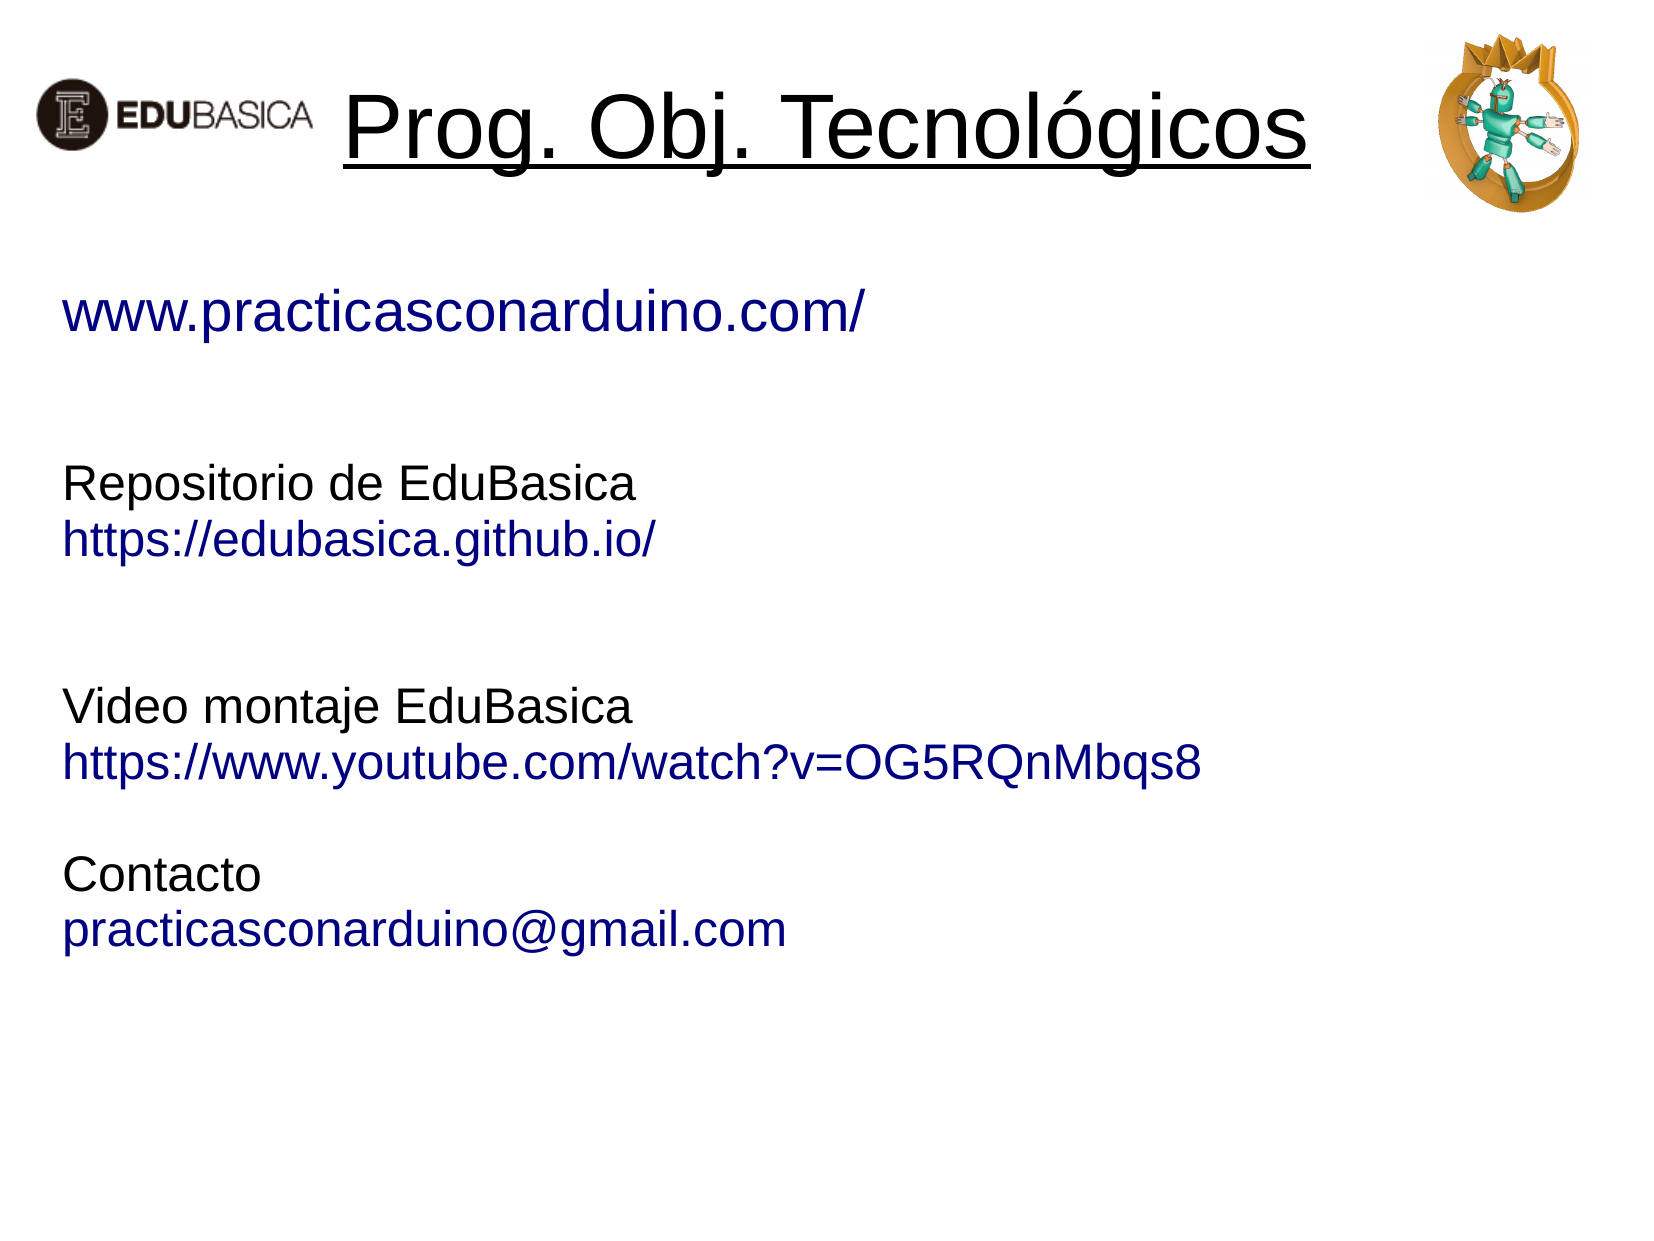

# Prog. Obj. Tecnológicos
www.practicasconarduino.com/
Repositorio de EduBasica
https://edubasica.github.io/
Video montaje EduBasica
https://www.youtube.com/watch?v=OG5RQnMbqs8
Contacto
practicasconarduino@gmail.com